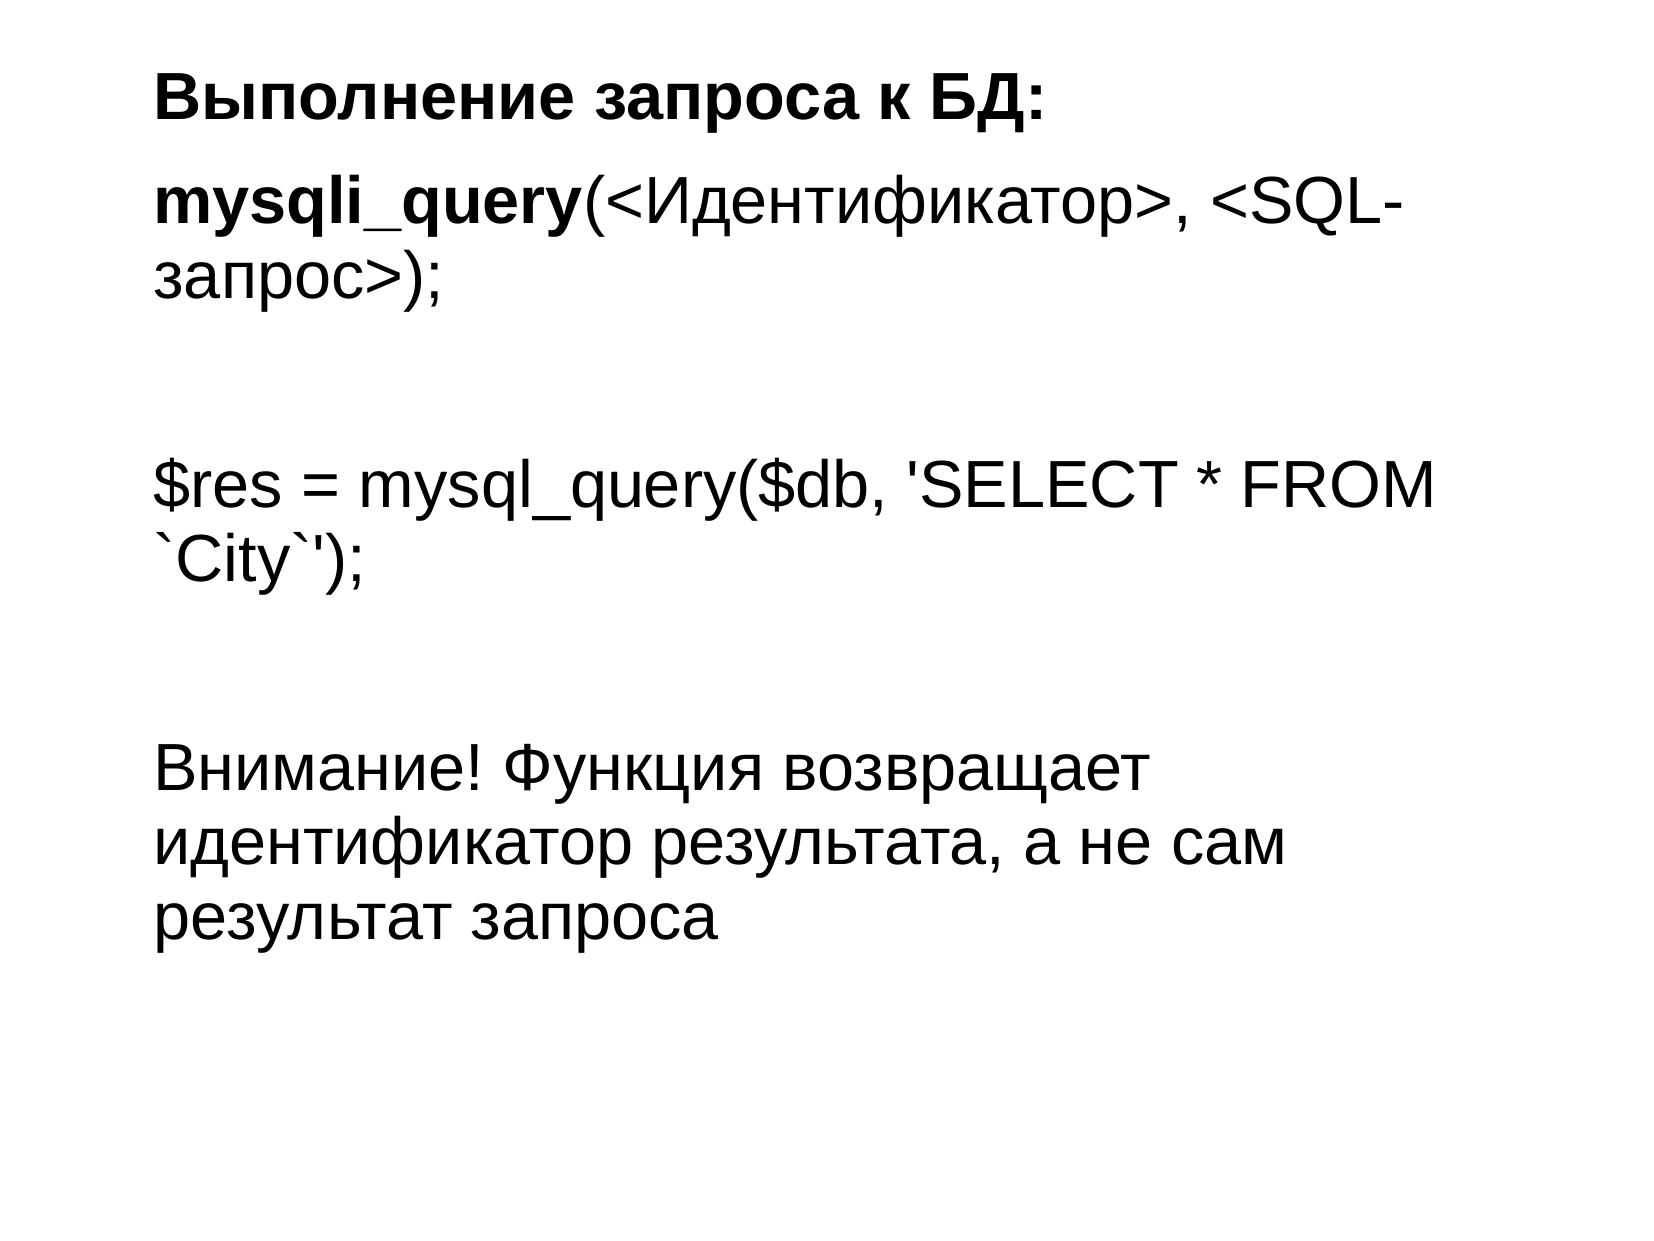

# Выполнение запроса к БД:
mysqli_query(<Идентификатор>, <SQL-запрос>);
$res = mysql_query($db, 'SELECT * FROM `City`');
Внимание! Функция возвращает идентификатор результата, а не сам результат запроса